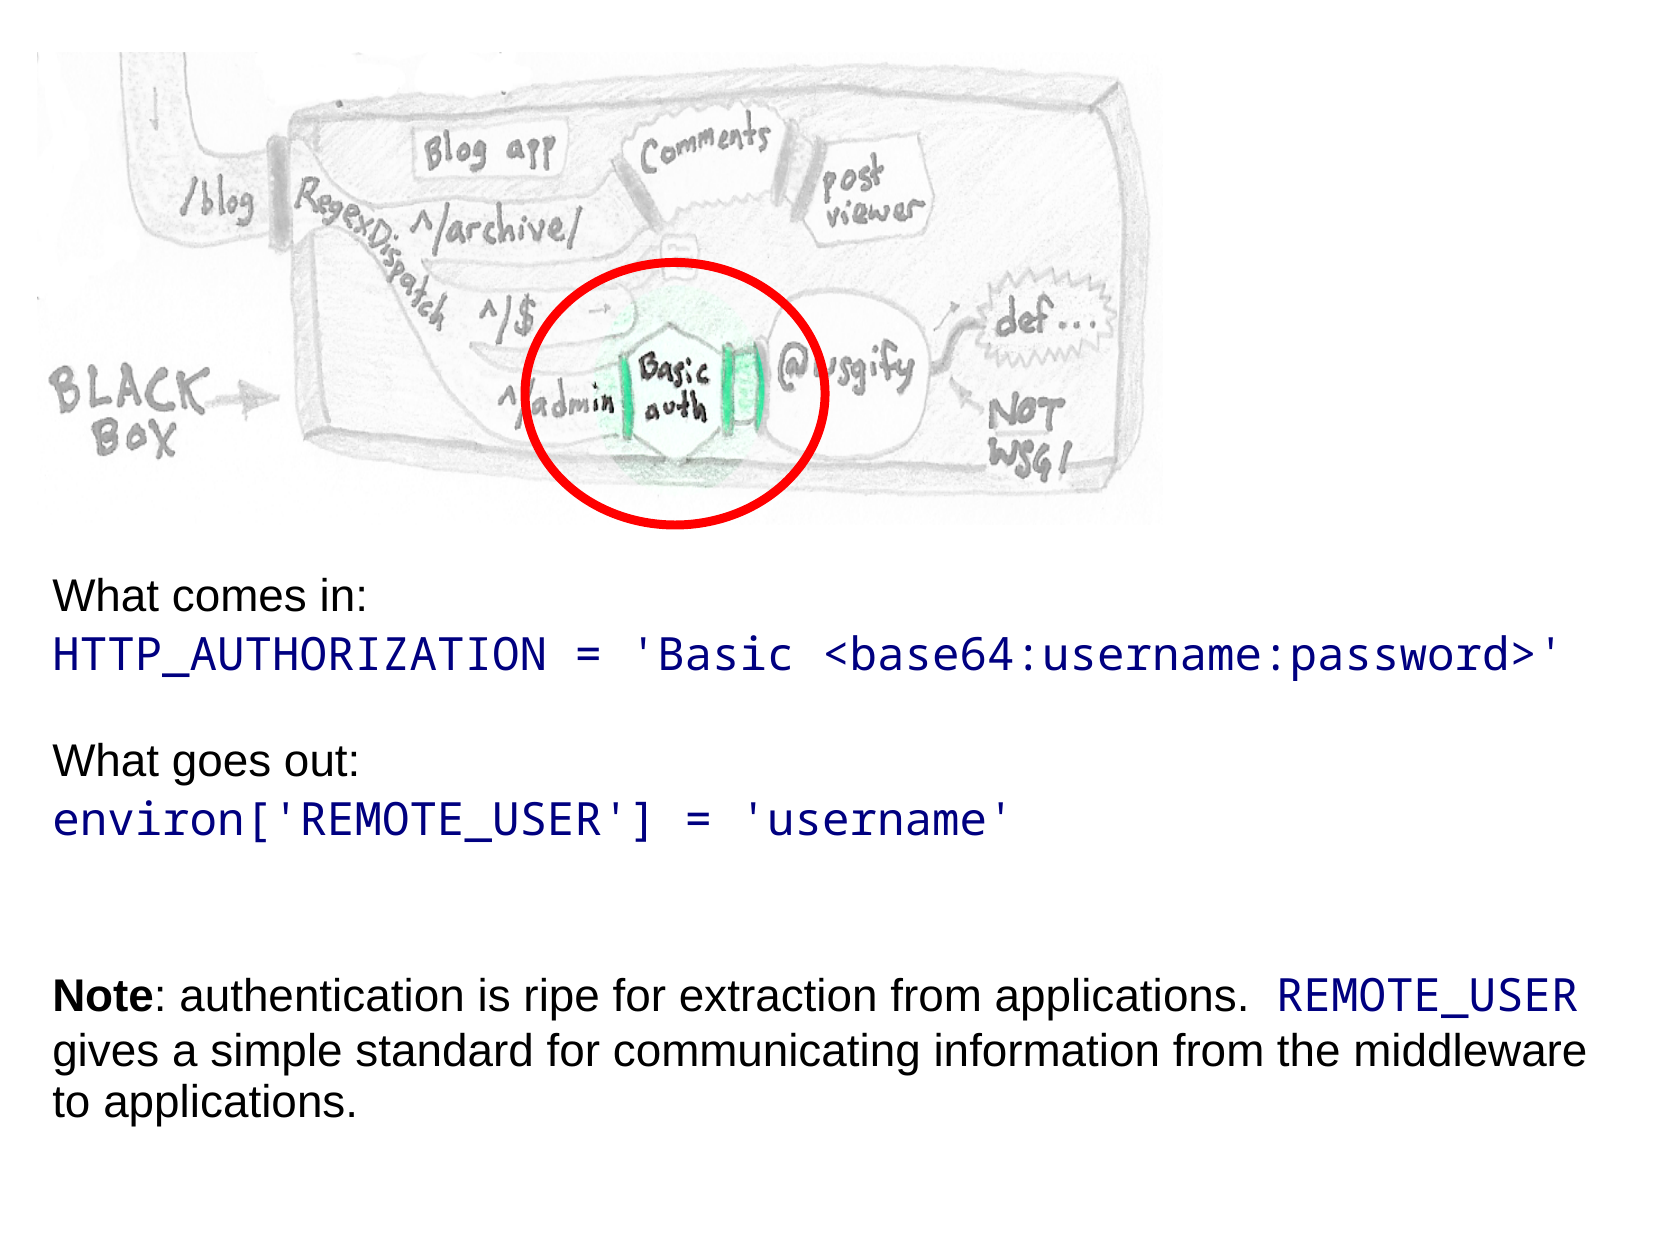

What comes in:
HTTP_AUTHORIZATION = 'Basic <base64:username:password>'
What goes out:
environ['REMOTE_USER'] = 'username'
Note: authentication is ripe for extraction from applications. REMOTE_USER gives a simple standard for communicating information from the middleware to applications.